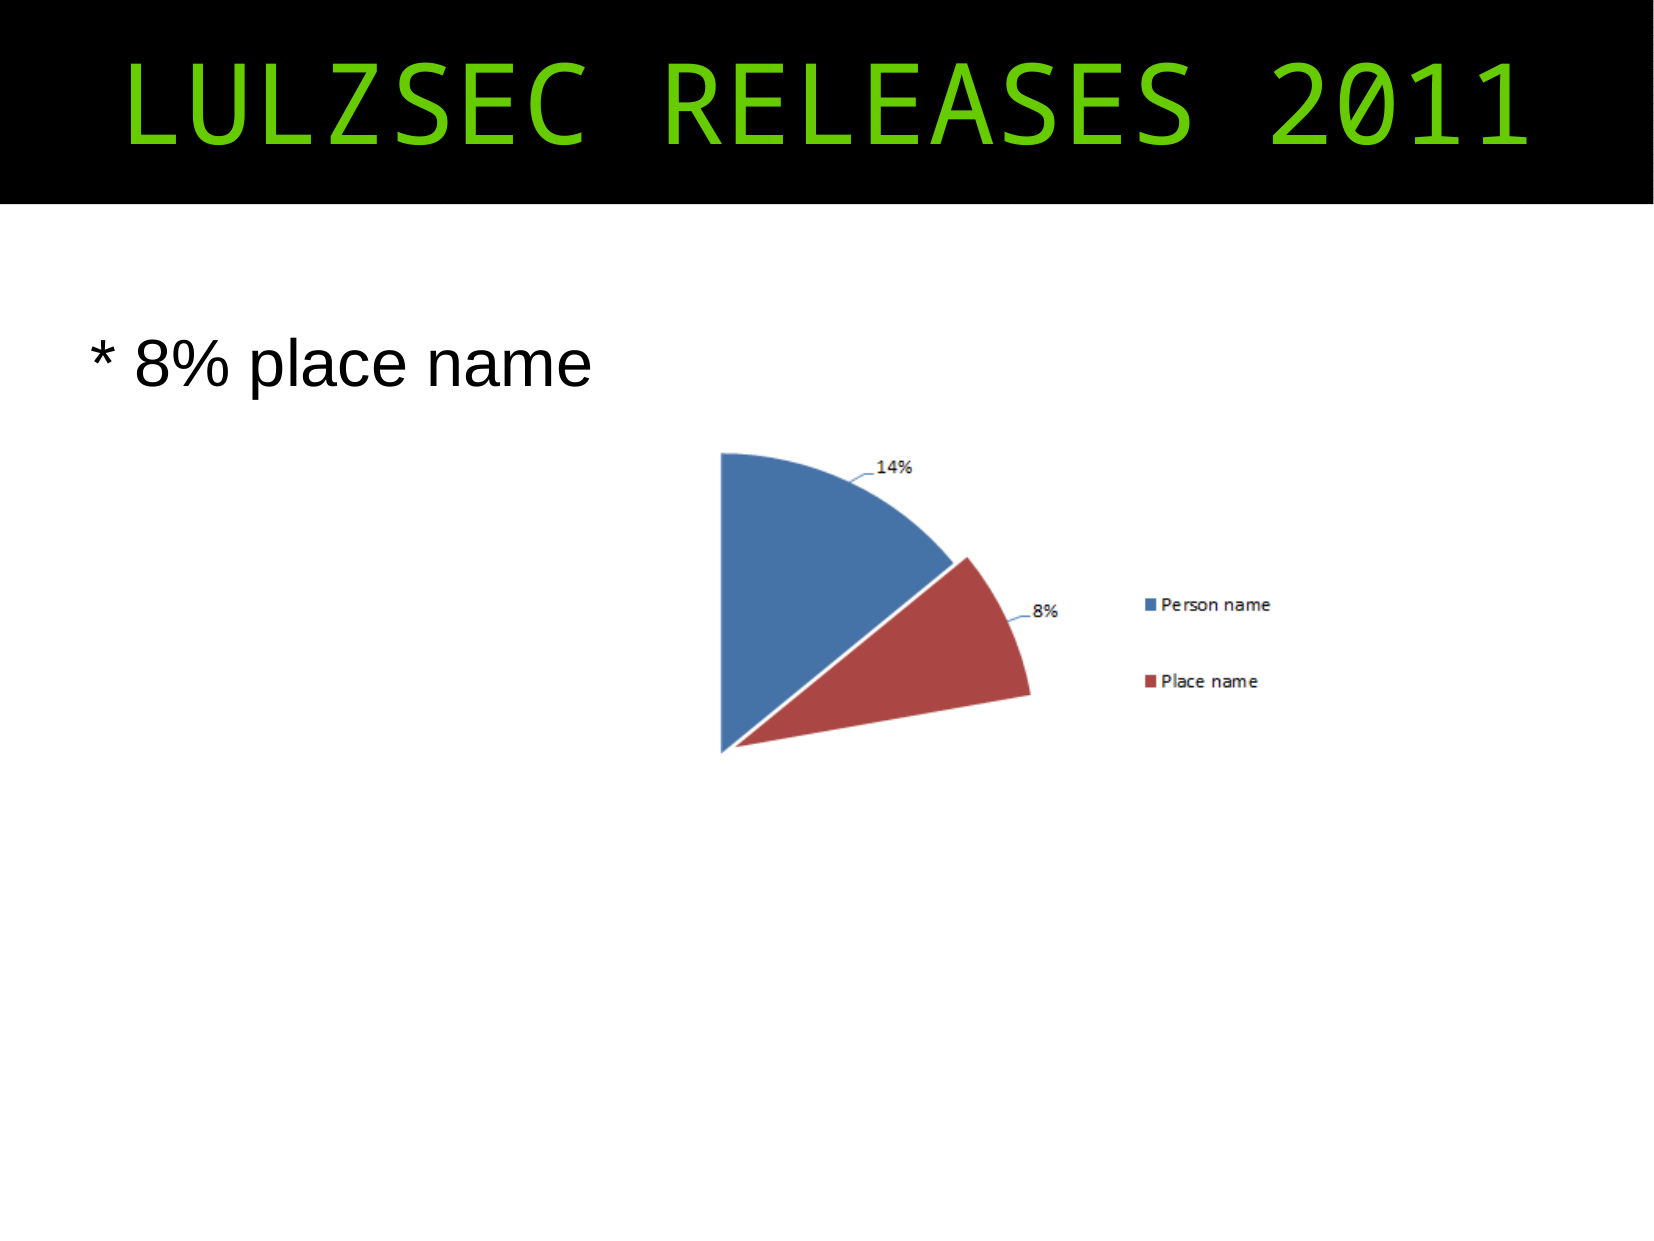

# LULZSEC RELEASES 2011
* 8% place name